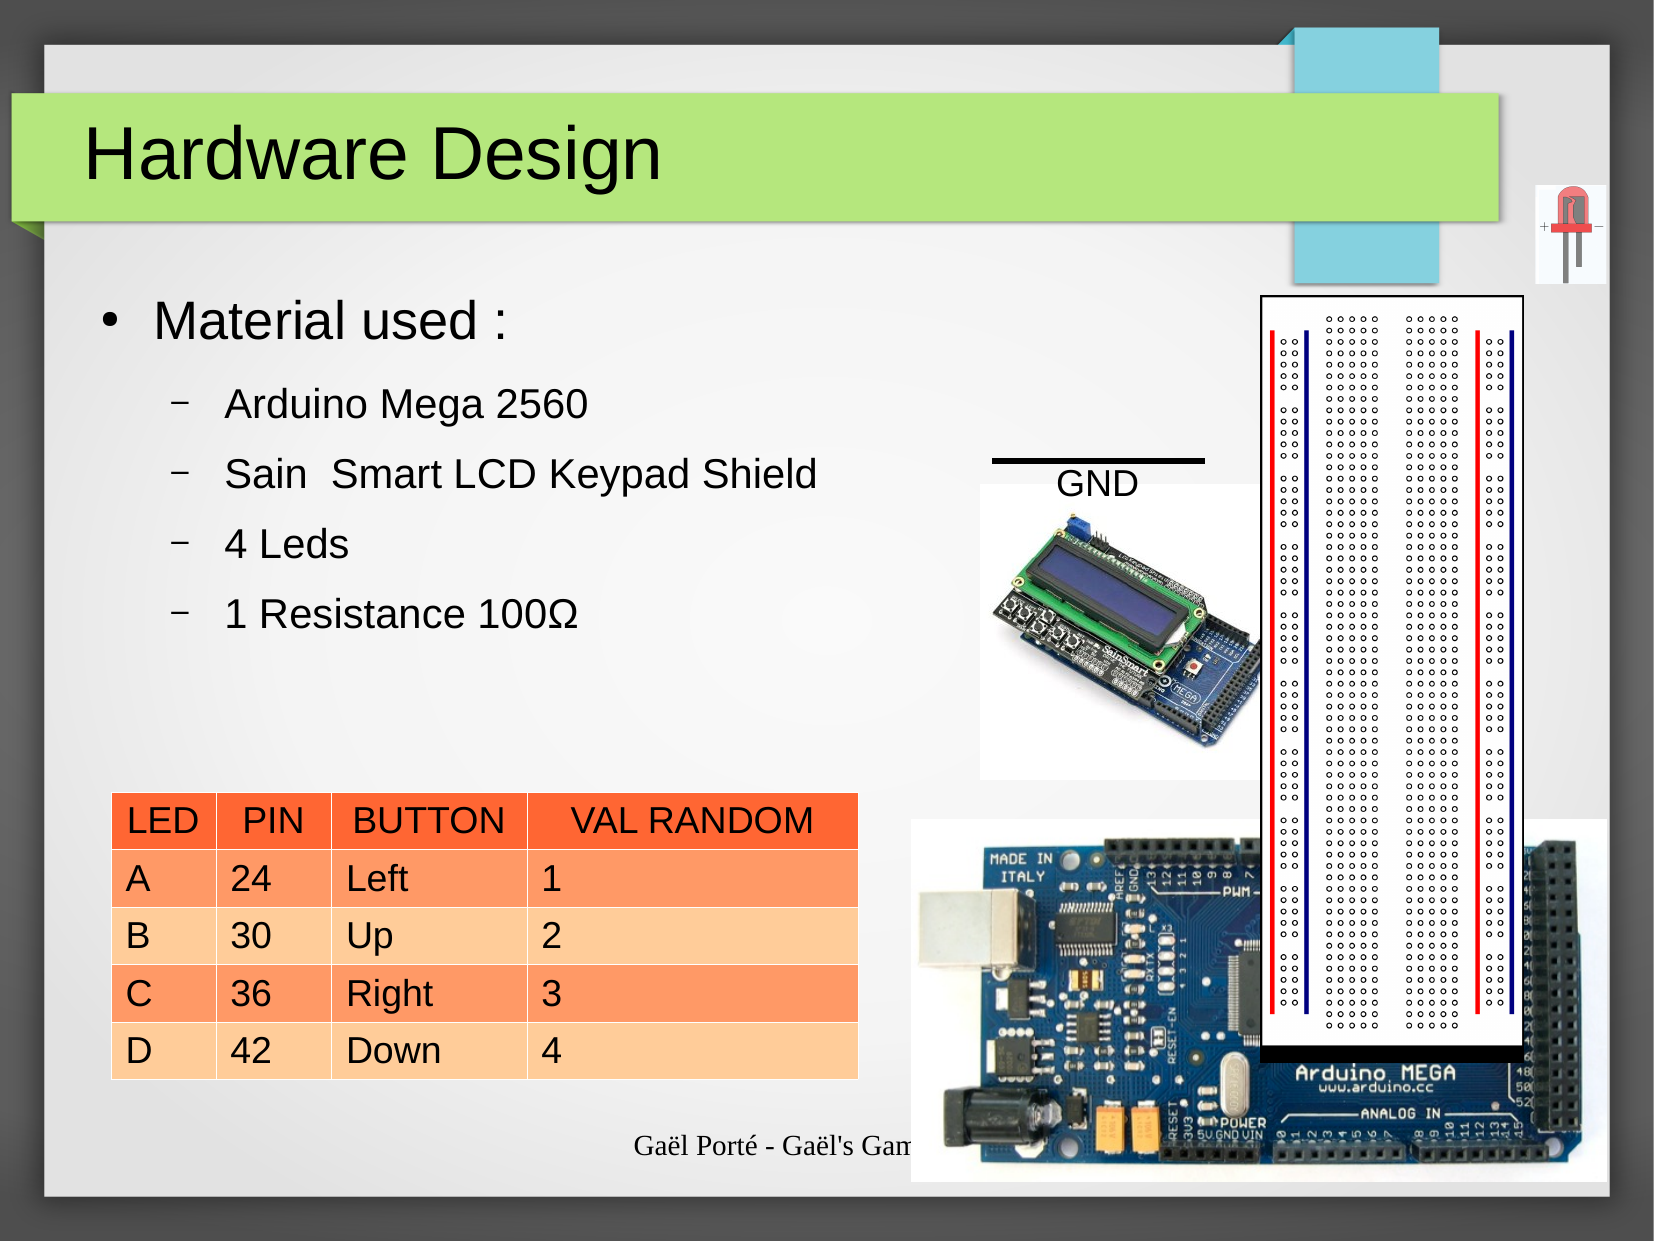

# Hardware Design
Material used :
Arduino Mega 2560
Sain Smart LCD Keypad Shield
4 Leds
1 Resistance 100Ω
GND
| LED | PIN | BUTTON | VAL RANDOM |
| --- | --- | --- | --- |
| A | 24 | Left | 1 |
| B | 30 | Up | 2 |
| C | 36 | Right | 3 |
| D | 42 | Down | 4 |
Gaël Porté - Gaël's Game Project
2